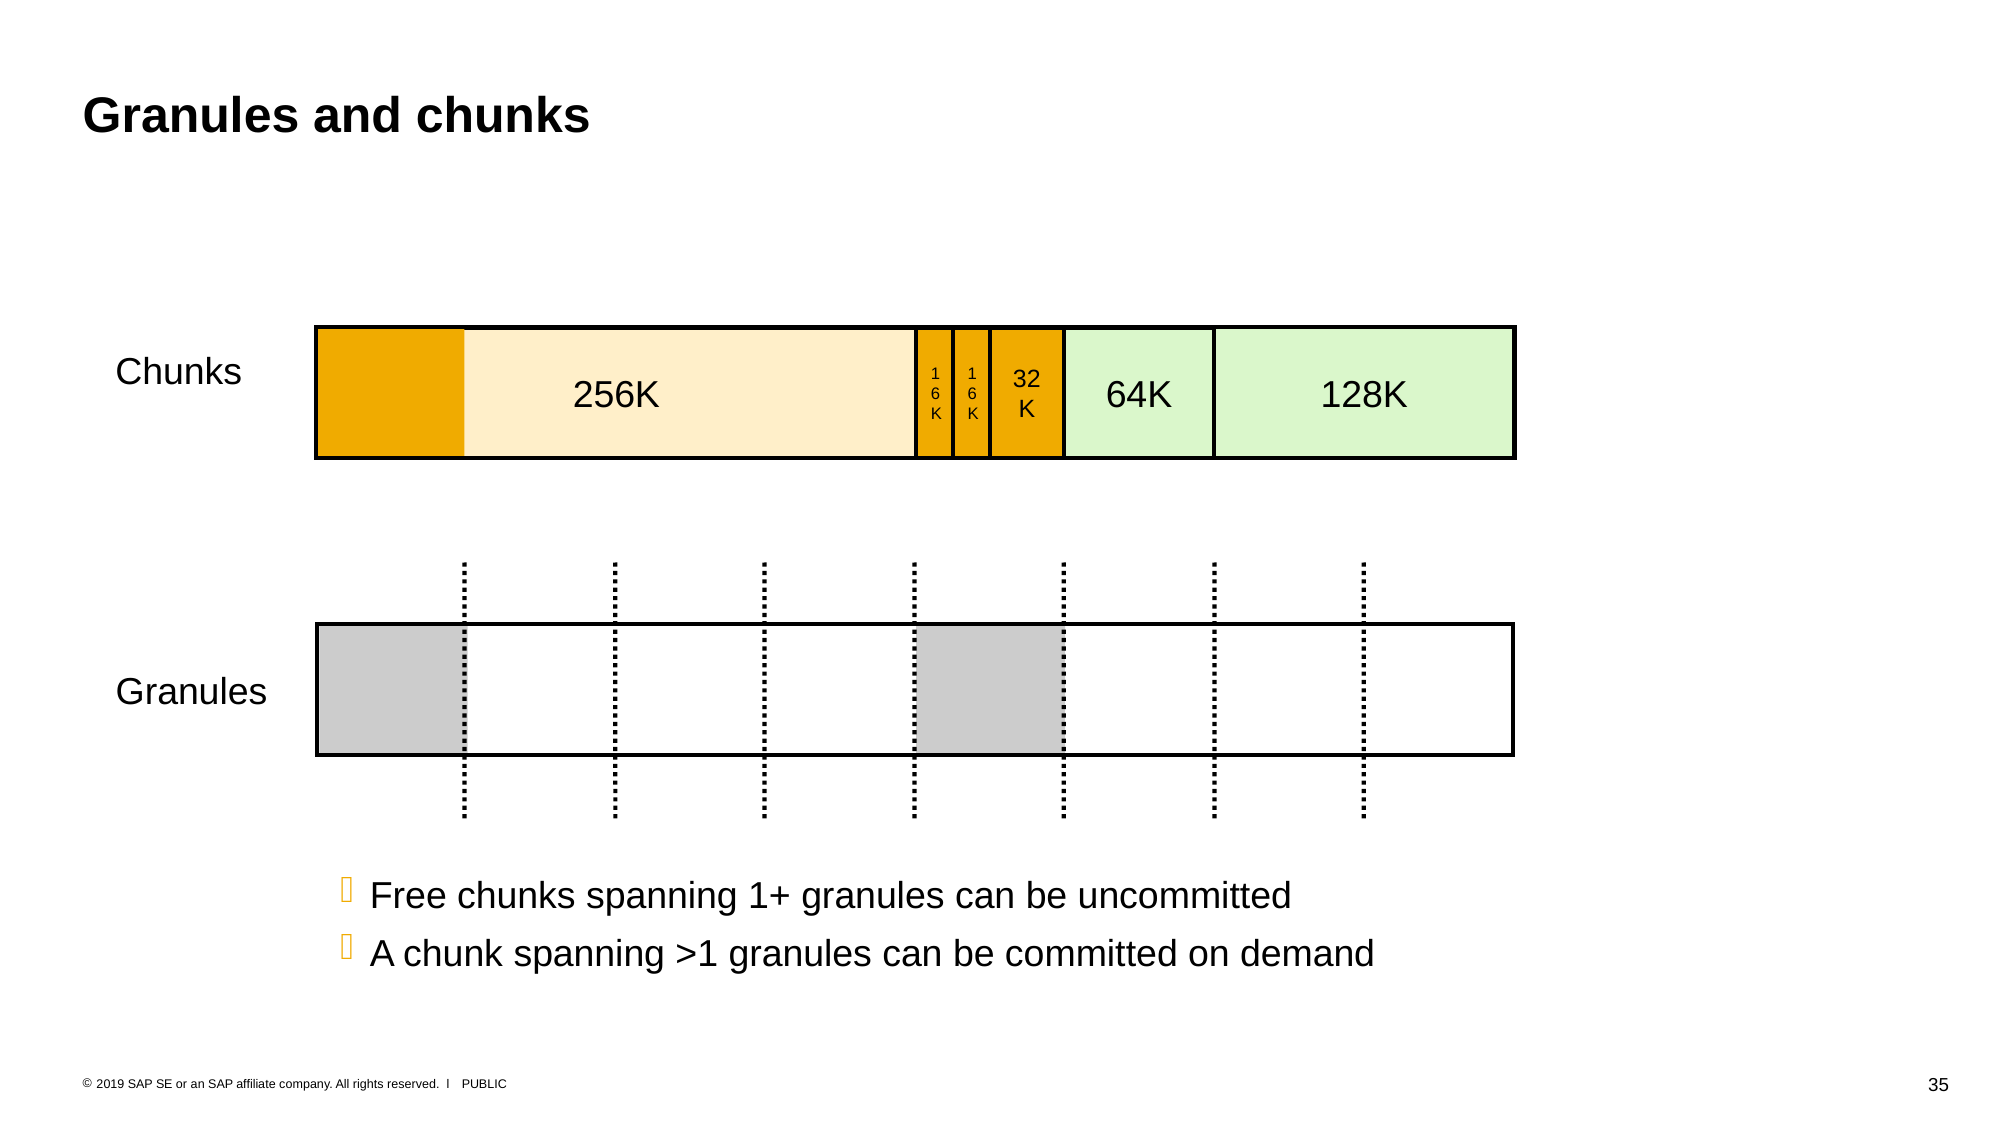

# Granules and chunks
128K
256K
16K
16K
32K
64K
Chunks
Granules
Free chunks spanning 1+ granules can be uncommitted
A chunk spanning >1 granules can be committed on demand